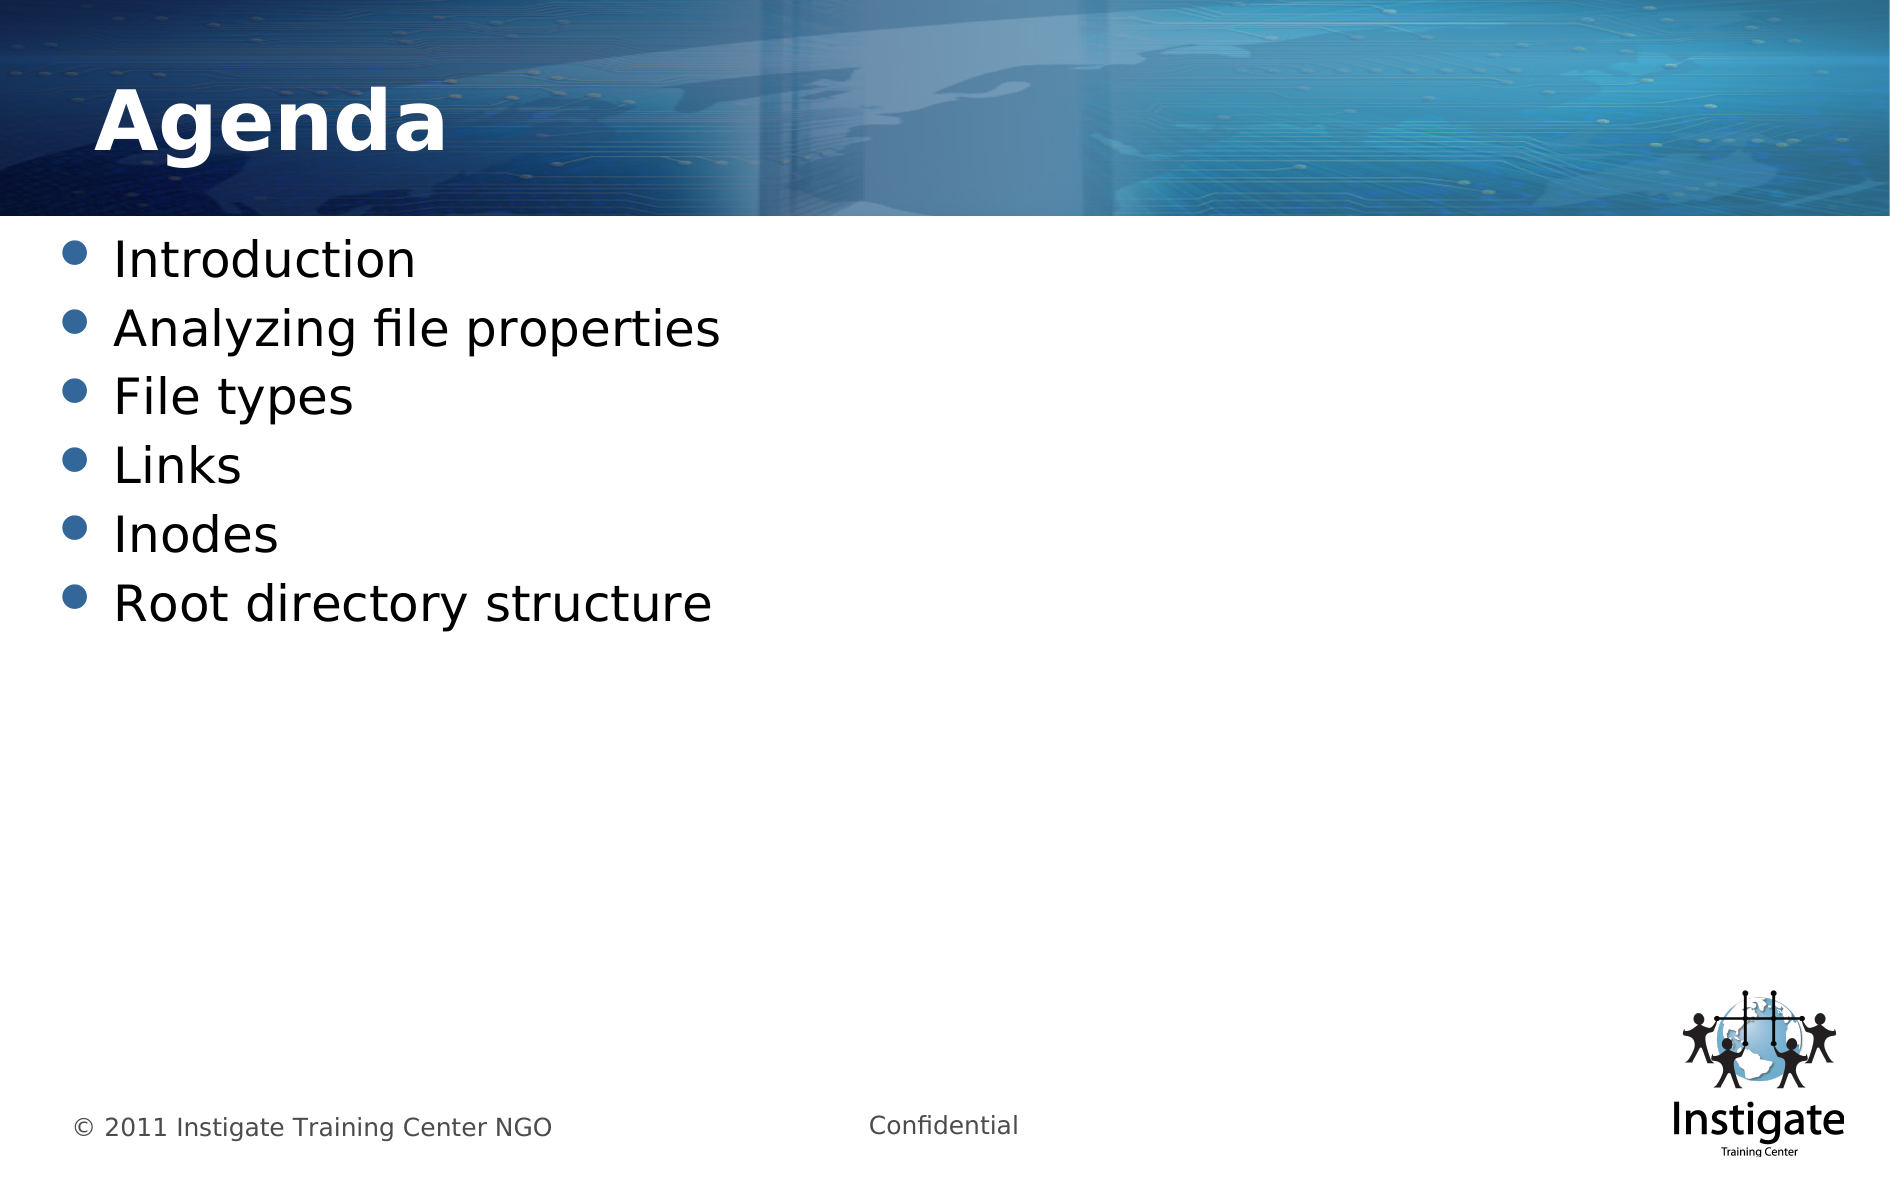

Agenda
# Introduction
Analyzing file properties
File types
Links
Inodes
Root directory structure